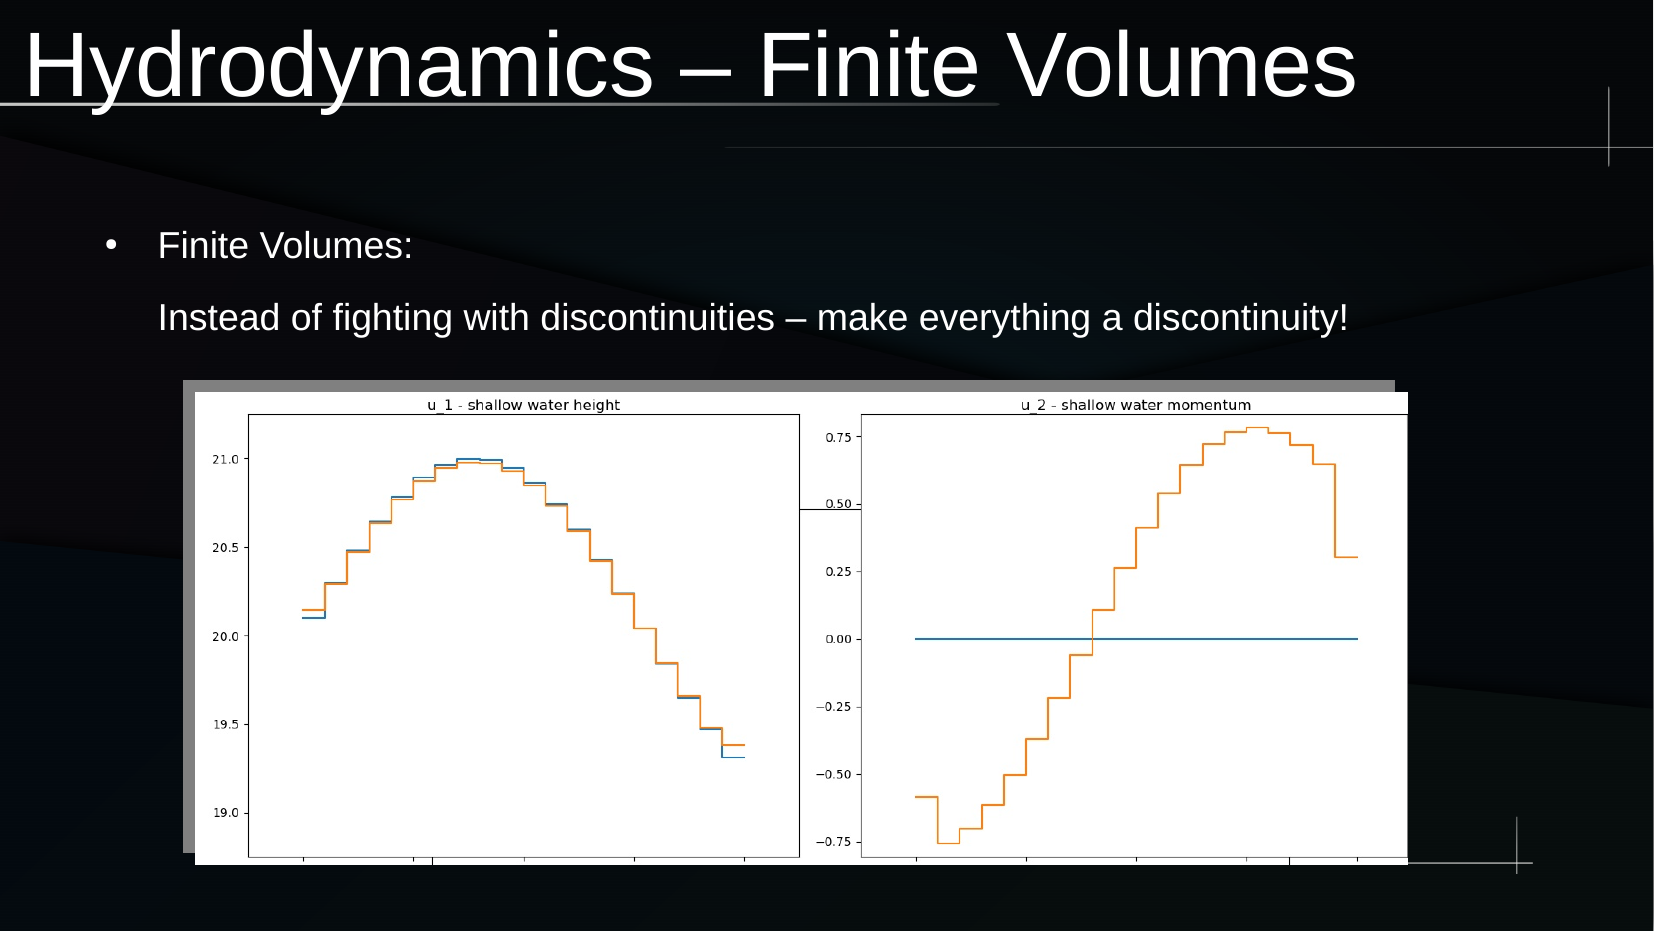

# Hydrodynamics – Finite Volumes
Finite Volumes:
Instead of fighting with discontinuities – make everything a discontinuity!